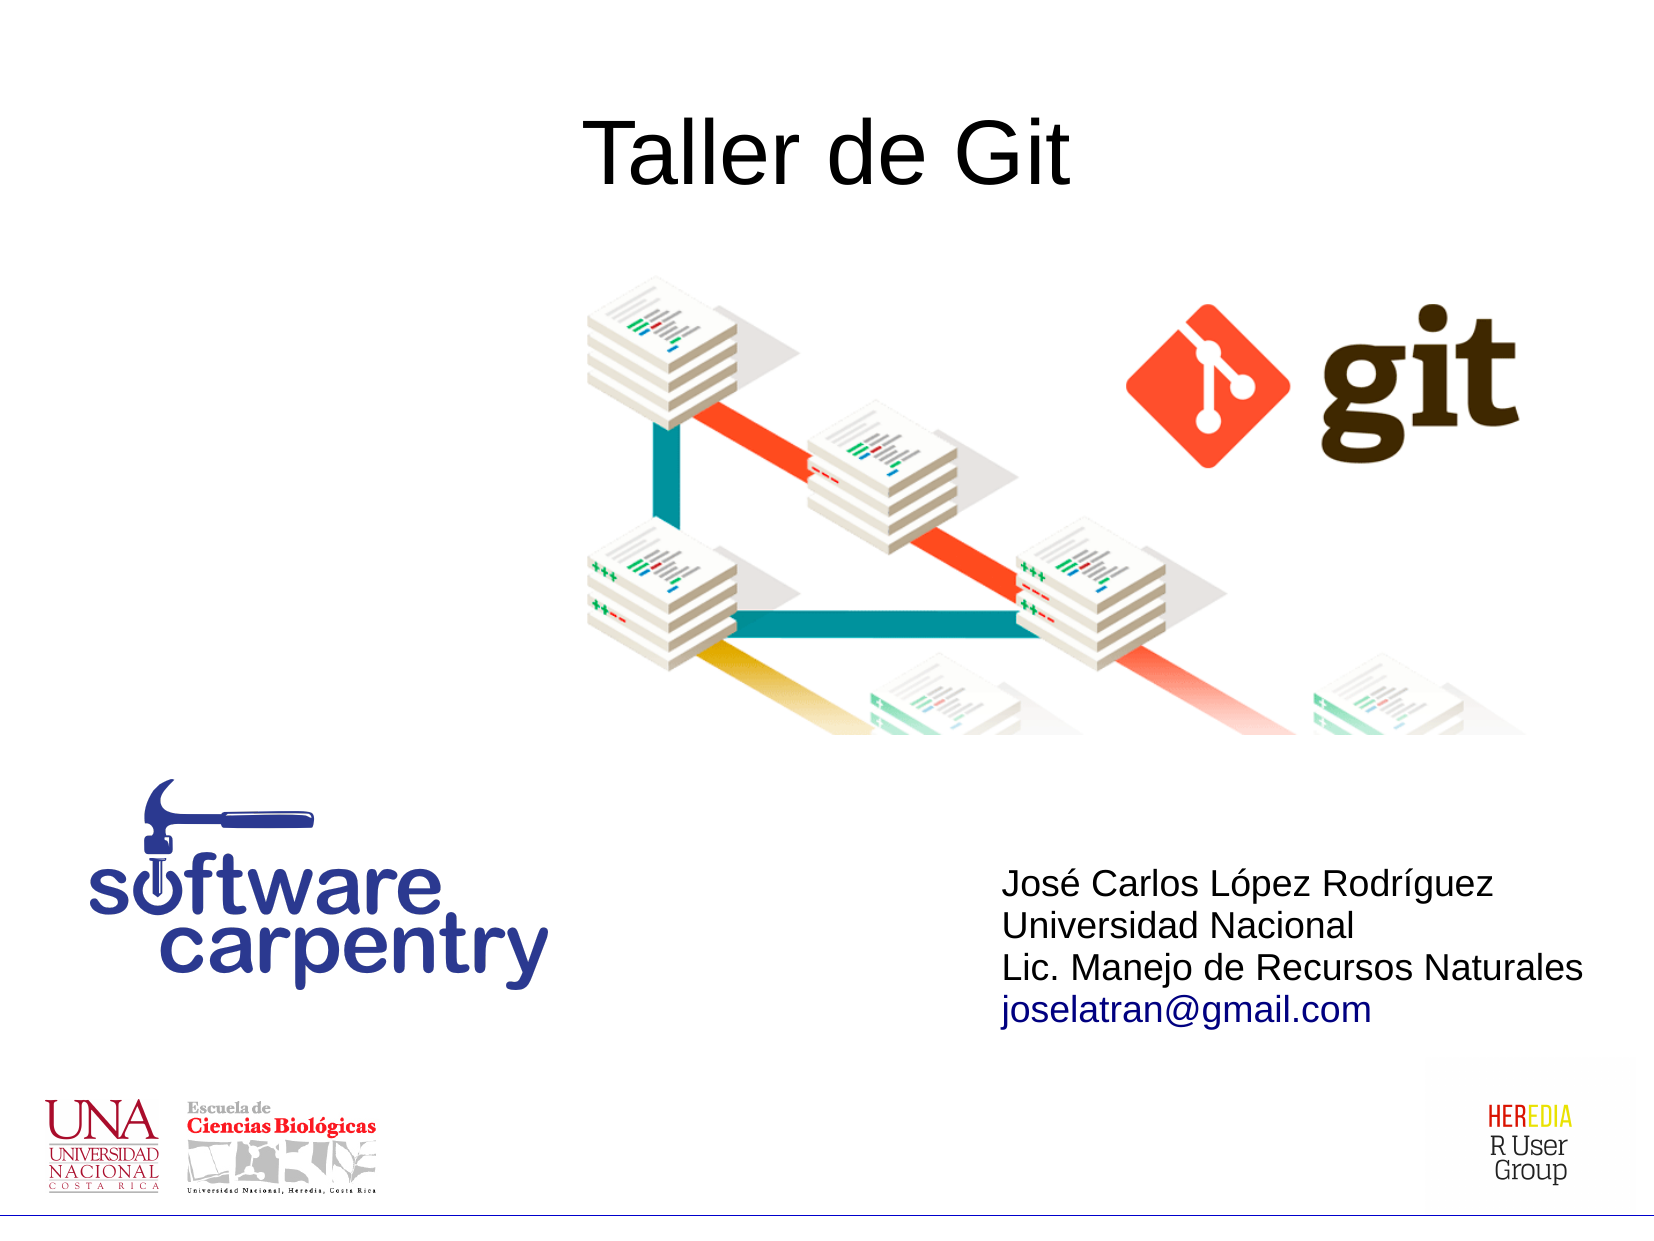

# Taller de Git
José Carlos López Rodríguez
Universidad Nacional
Lic. Manejo de Recursos Naturales
joselatran@gmail.com